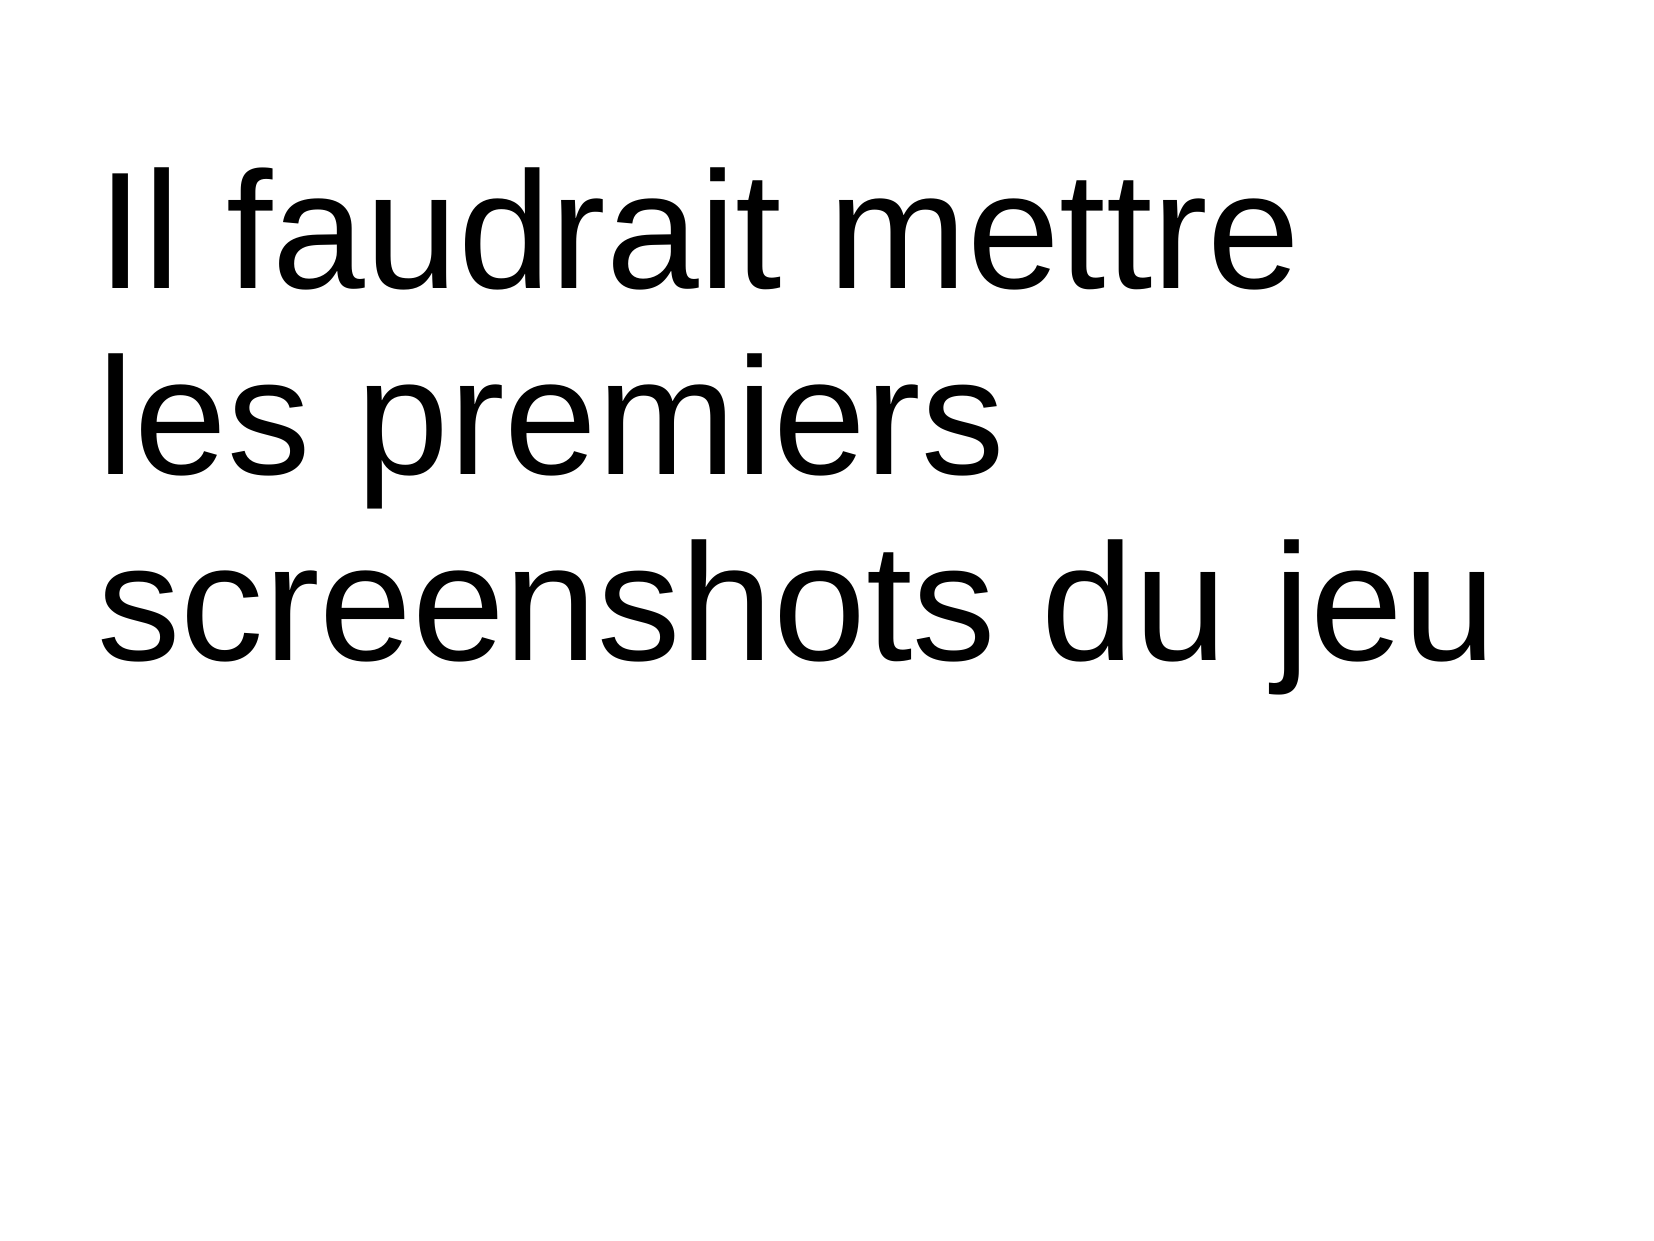

Il faudrait mettre les premiers screenshots du jeu